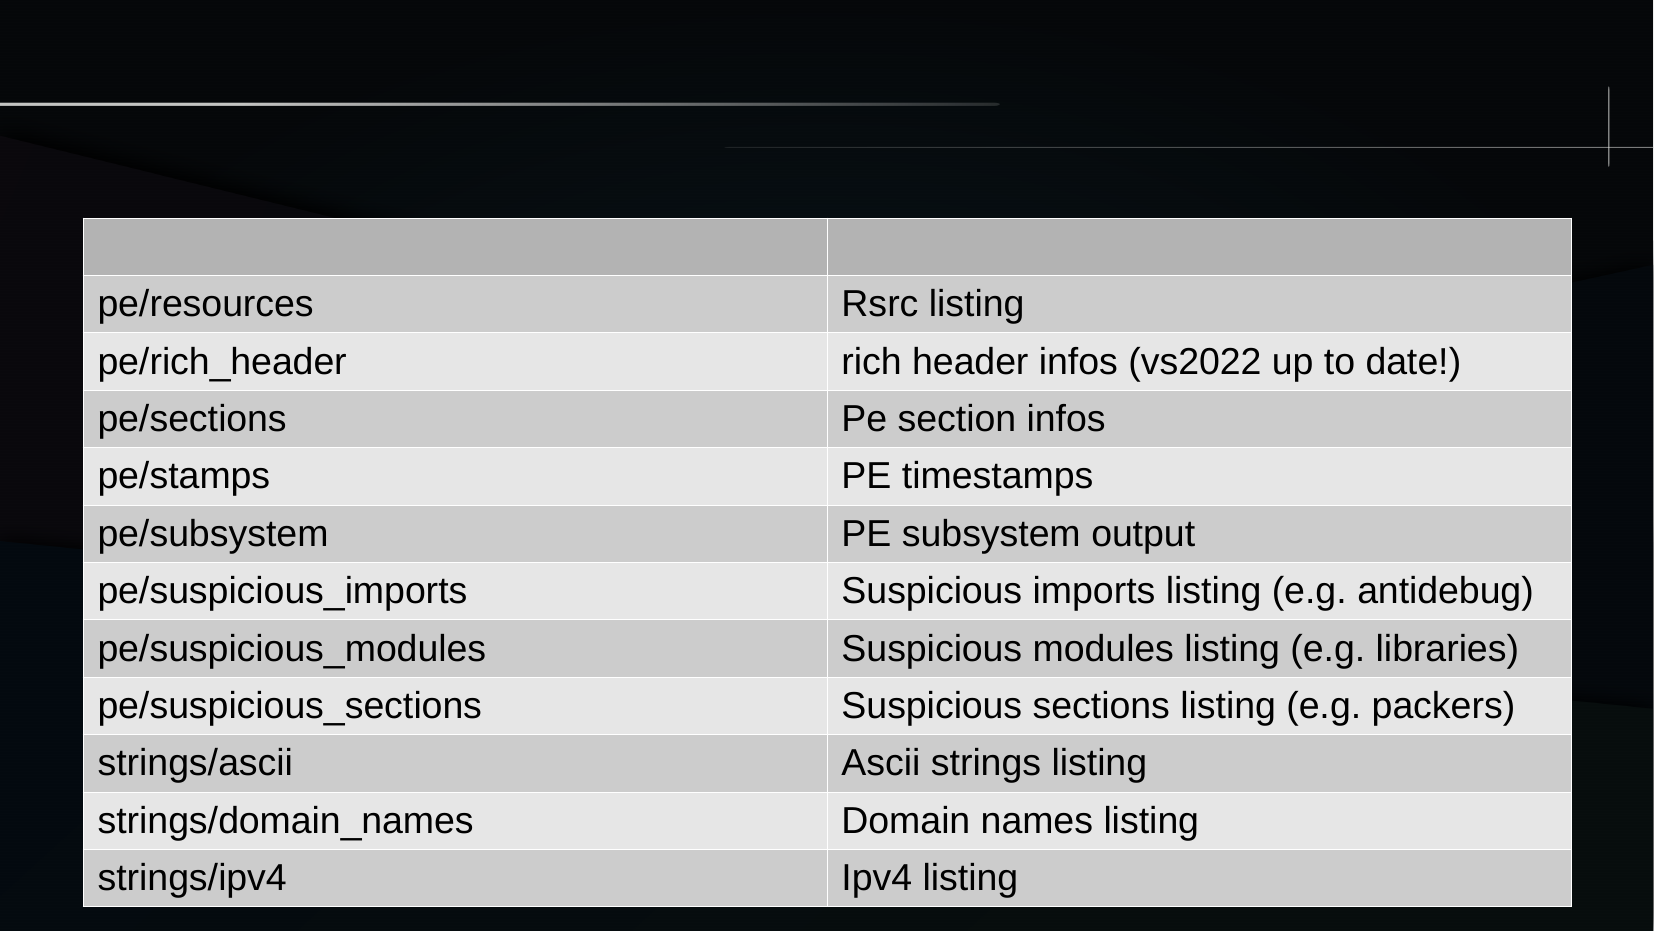

#
| | |
| --- | --- |
| pe/resources | Rsrc listing |
| pe/rich\_header | rich header infos (vs2022 up to date!) |
| pe/sections | Pe section infos |
| pe/stamps | PE timestamps |
| pe/subsystem | PE subsystem output |
| pe/suspicious\_imports | Suspicious imports listing (e.g. antidebug) |
| pe/suspicious\_modules | Suspicious modules listing (e.g. libraries) |
| pe/suspicious\_sections | Suspicious sections listing (e.g. packers) |
| strings/ascii | Ascii strings listing |
| strings/domain\_names | Domain names listing |
| strings/ipv4 | Ipv4 listing |